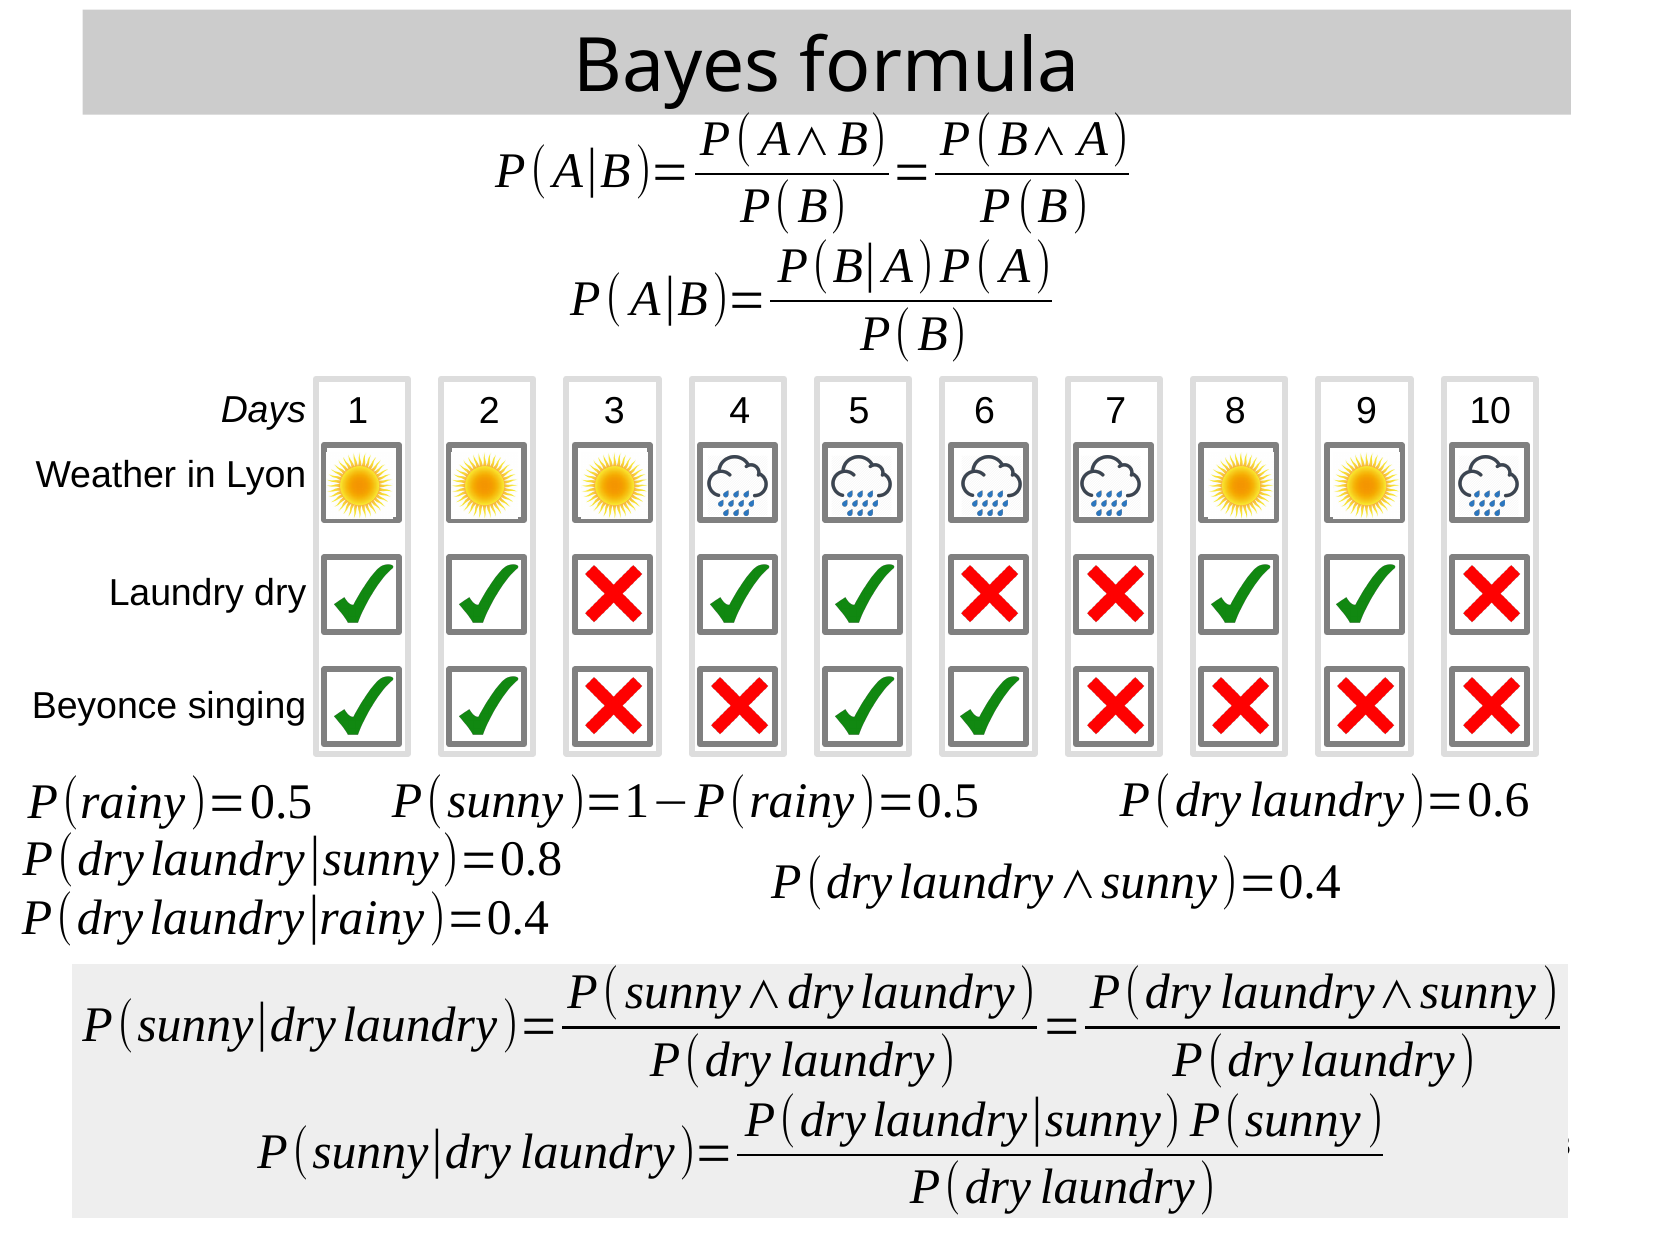

# Bayes formula
1
2
3
4
5
6
7
8
9
10
Days
Weather in Lyon
Laundry dry
Beyonce singing
23